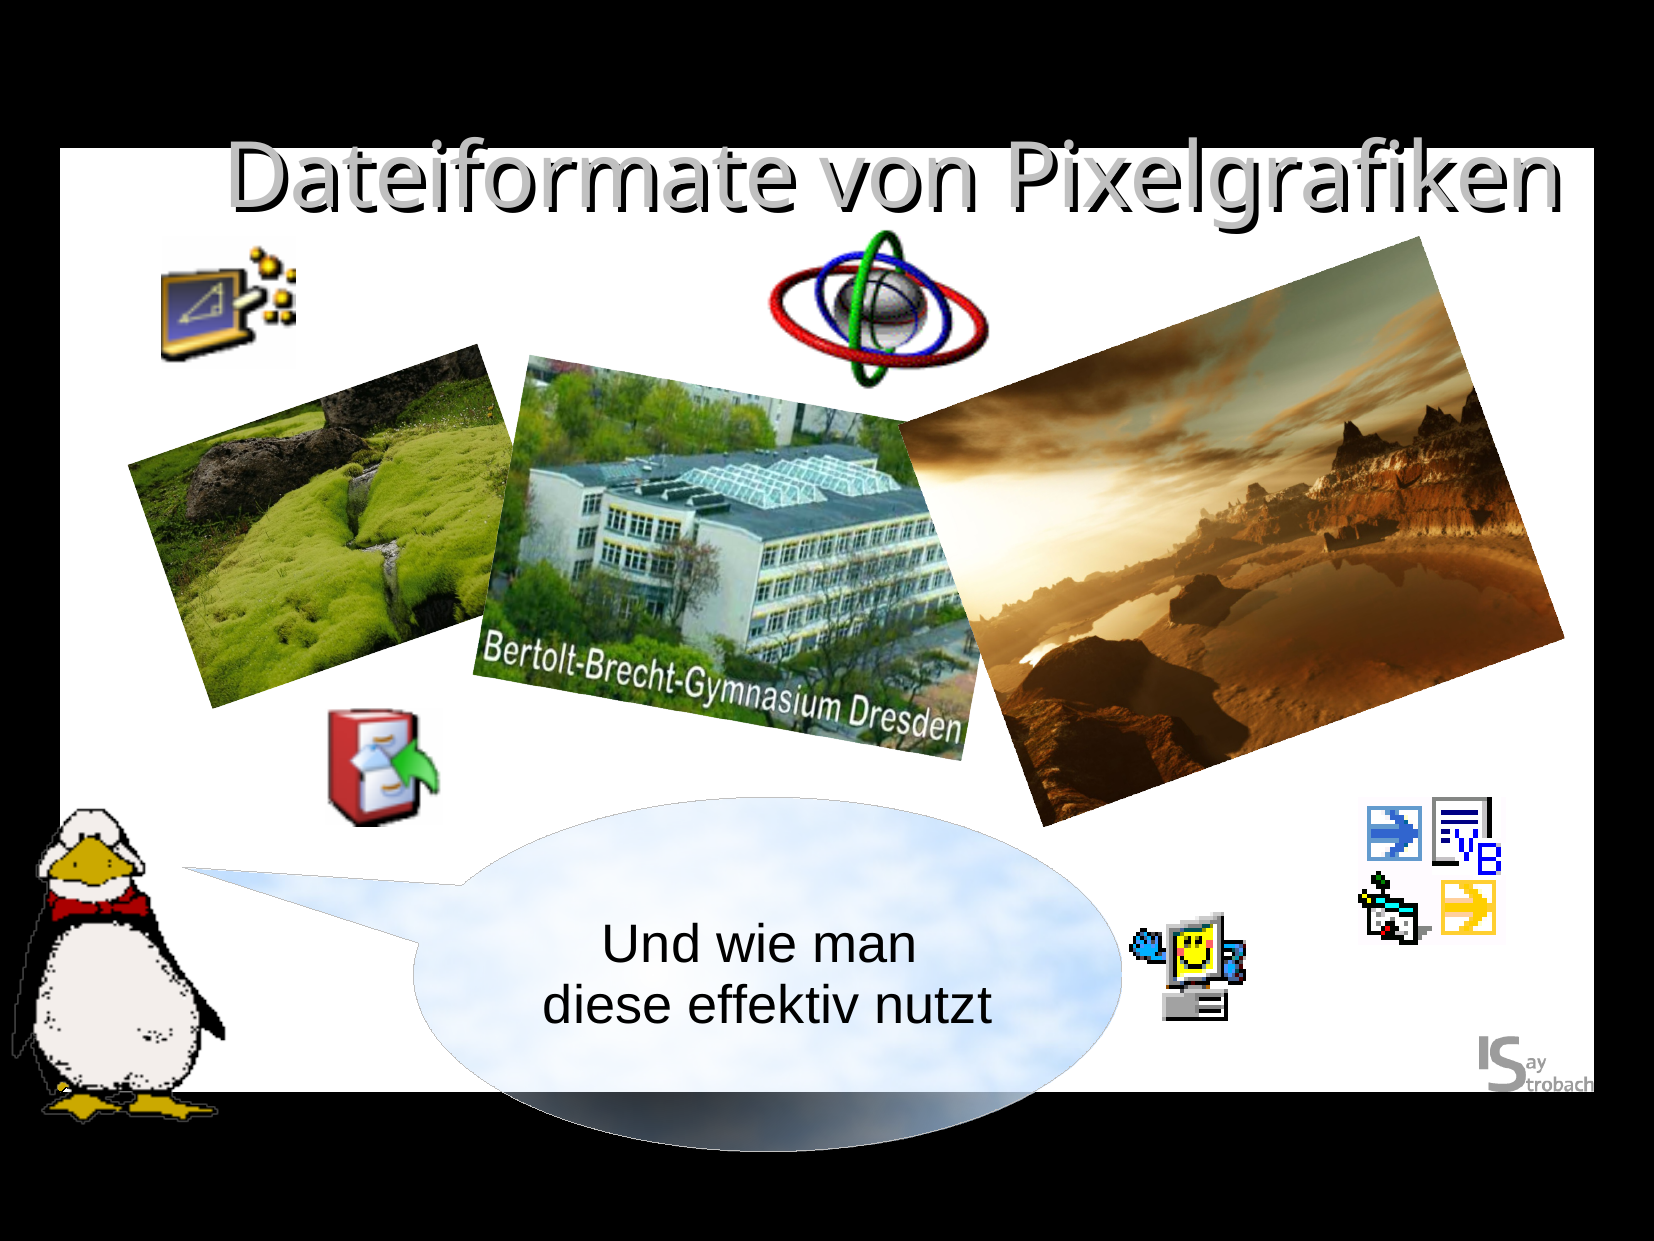

# Dateiformate von Pixelgrafiken
Und wie man
diese effektiv nutzt